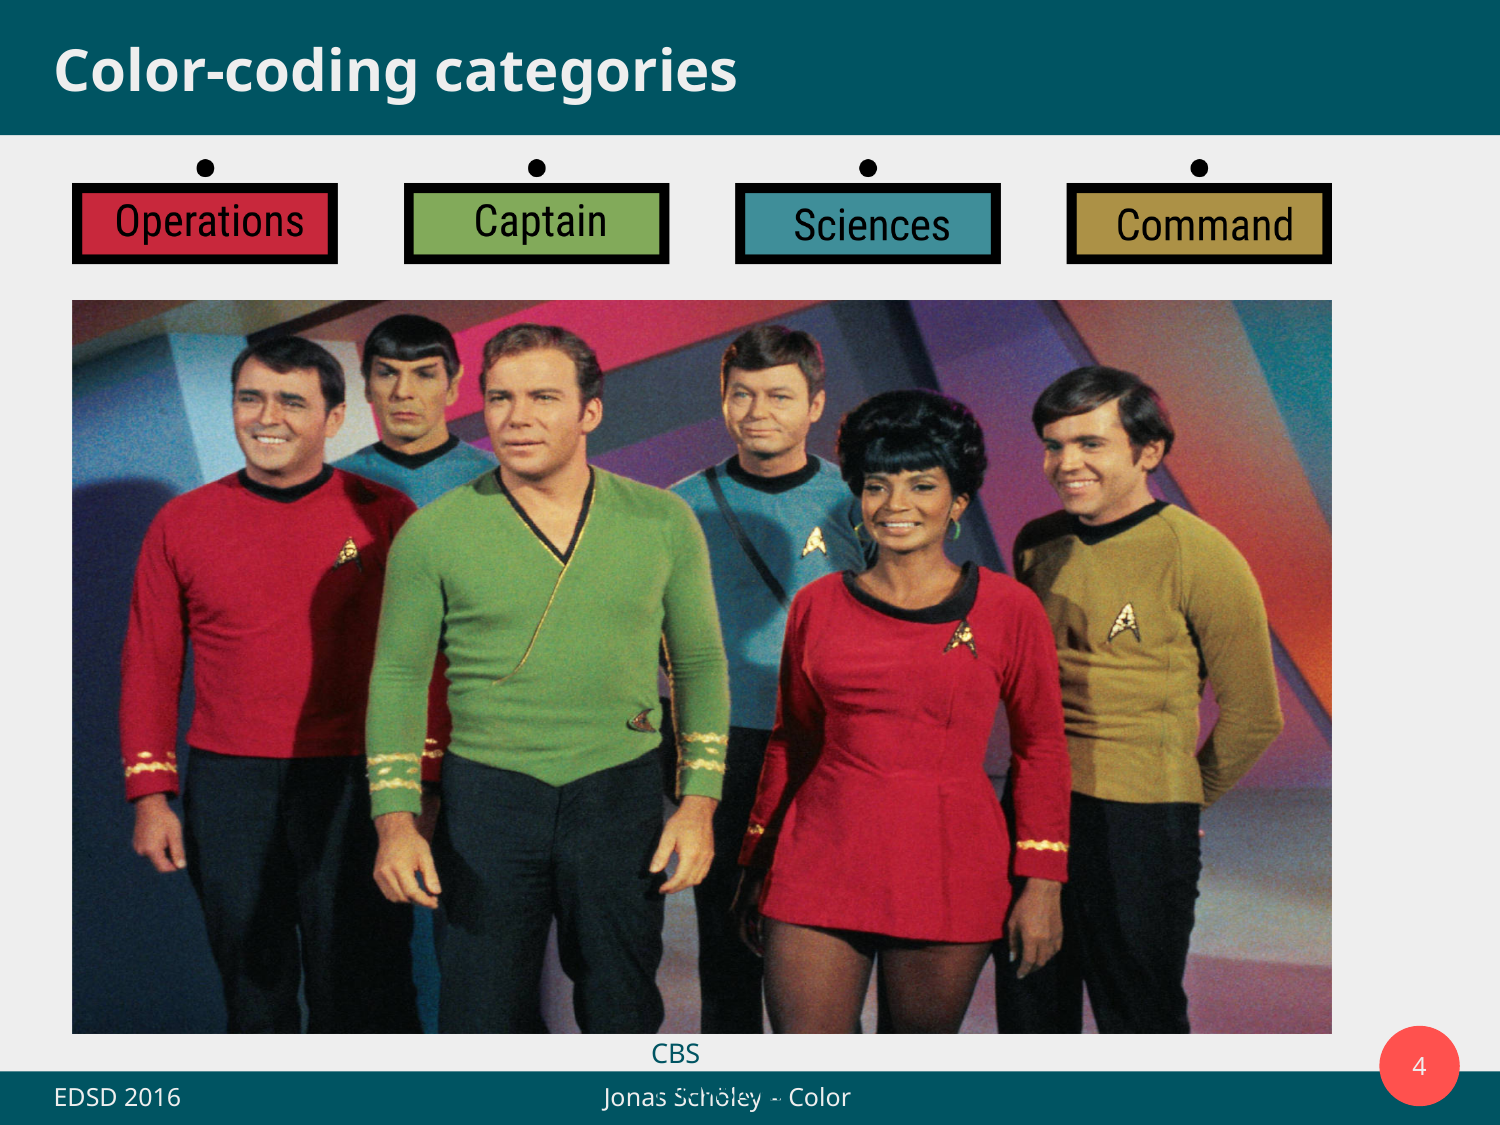

# Color-coding categories
4
CBS Television.
EDSD 2016
Jonas Schöley – Color